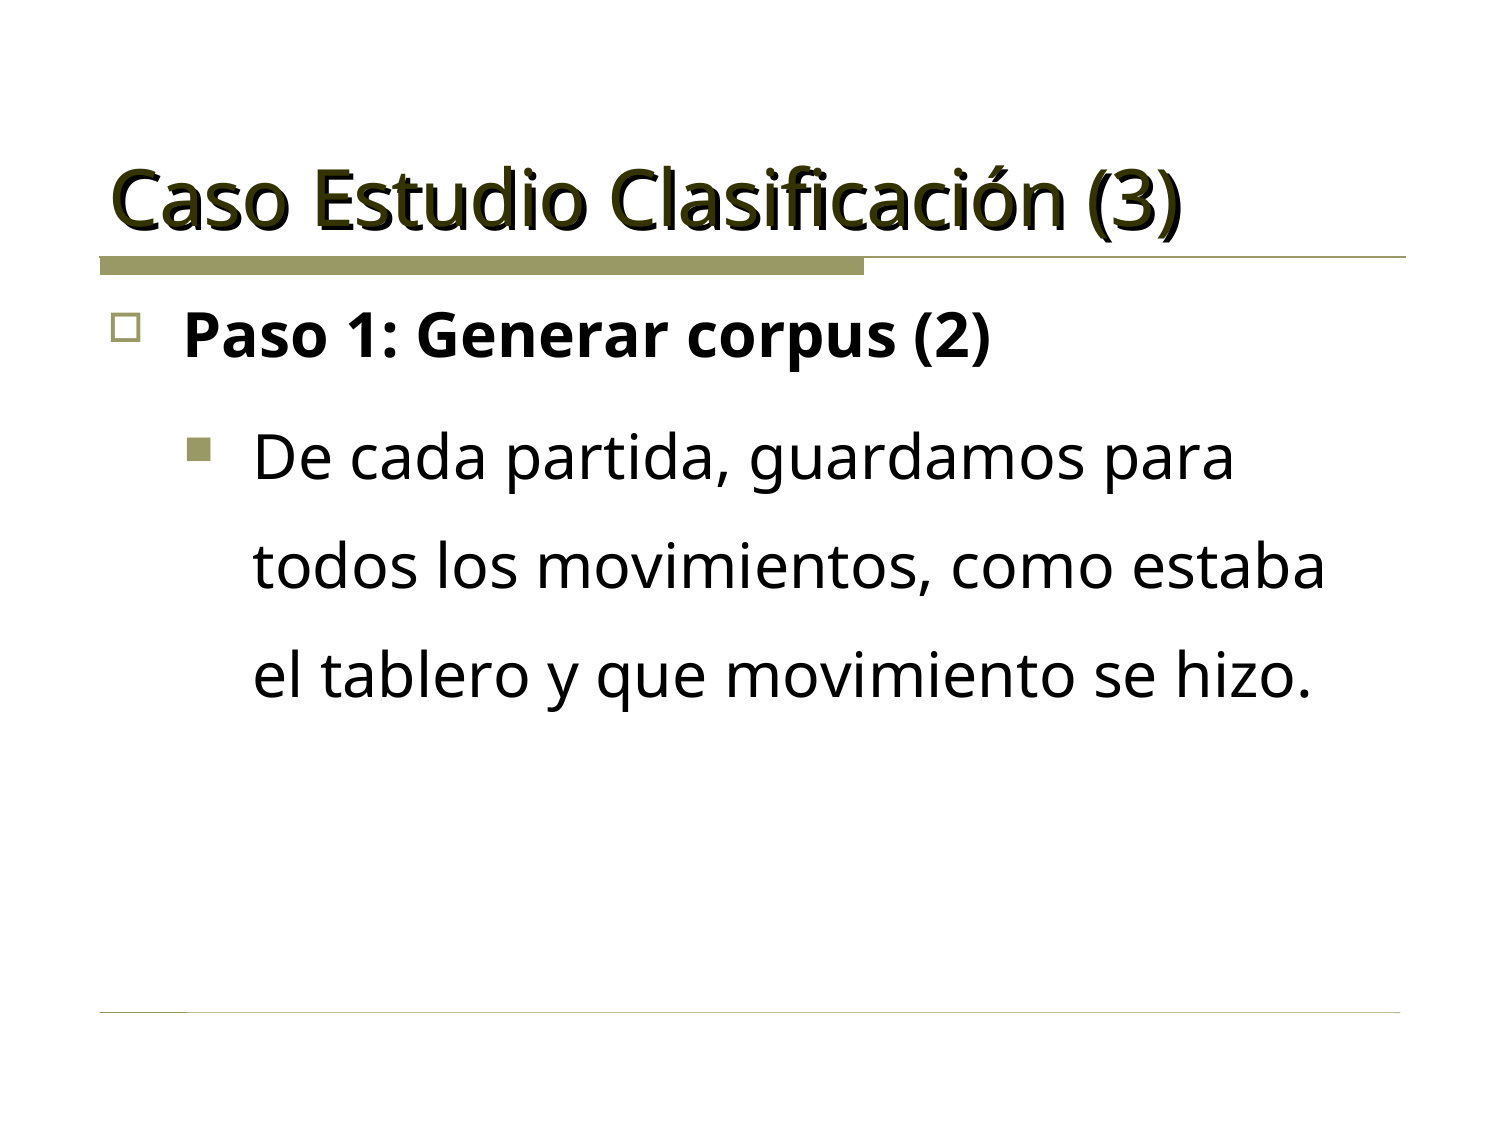

# Caso Estudio Clasificación (3)
Paso 1: Generar corpus (2)
De cada partida, guardamos para todos los movimientos, como estaba el tablero y que movimiento se hizo.